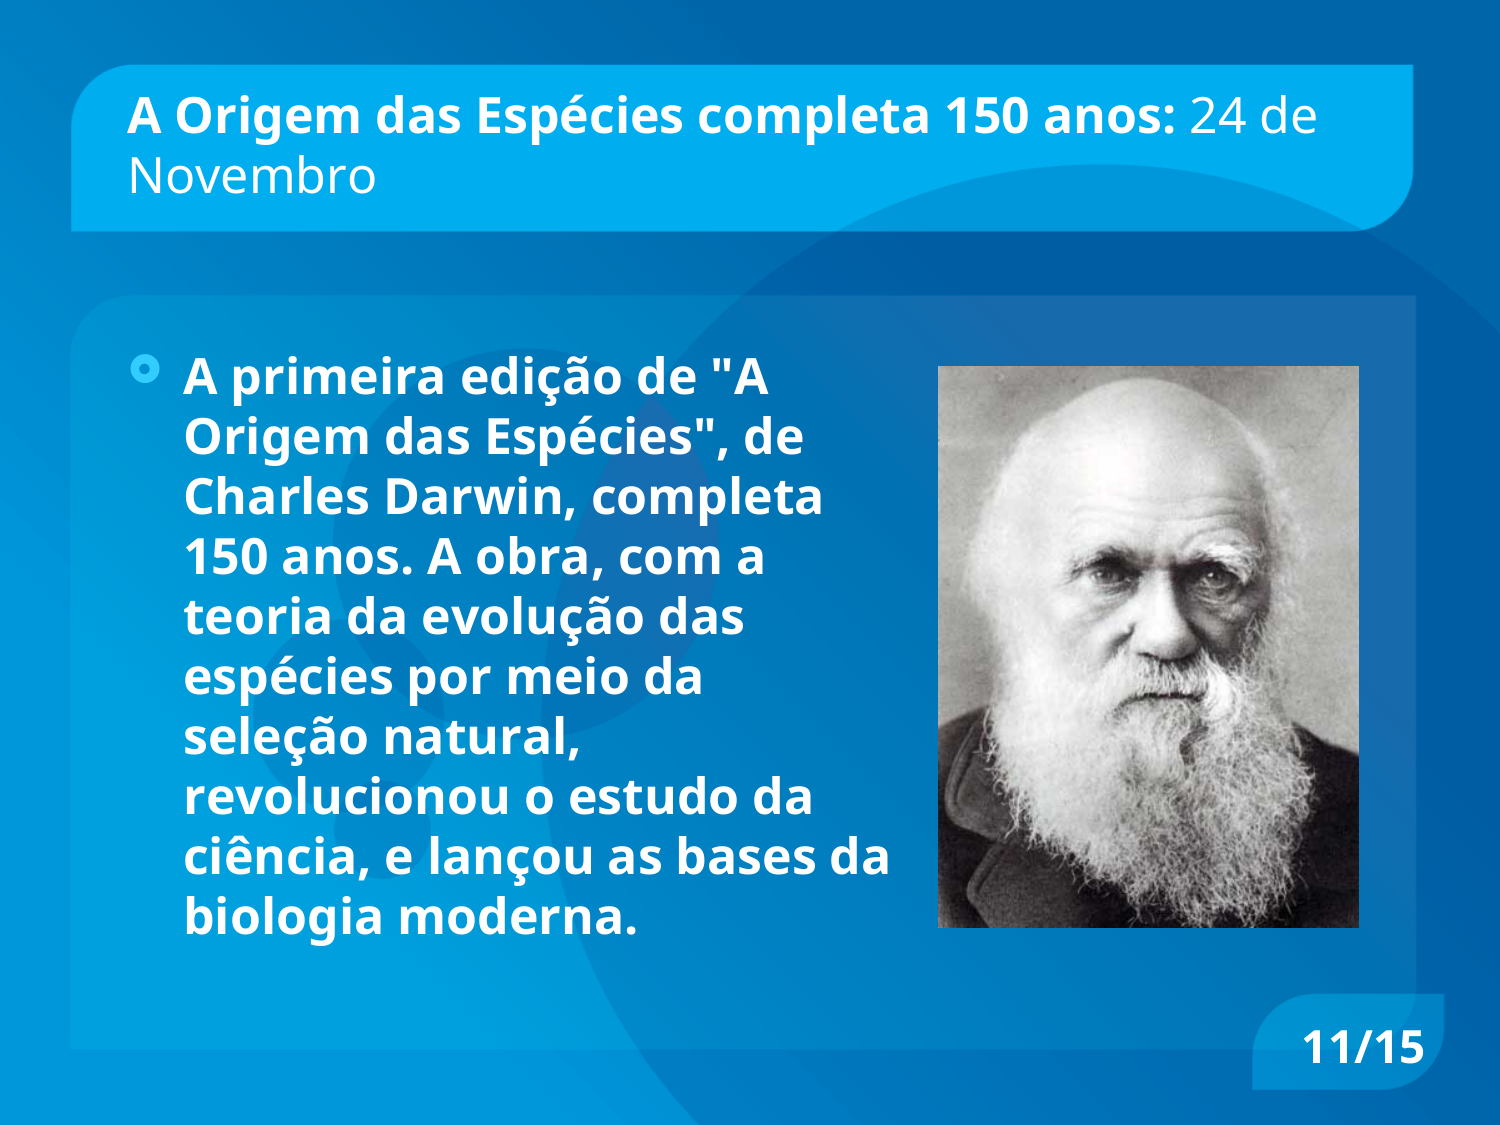

# A Origem das Espécies completa 150 anos: 24 de Novembro
A primeira edição de "A Origem das Espécies", de Charles Darwin, completa 150 anos. A obra, com a teoria da evolução das espécies por meio da seleção natural, revolucionou o estudo da ciência, e lançou as bases da biologia moderna.
11/15